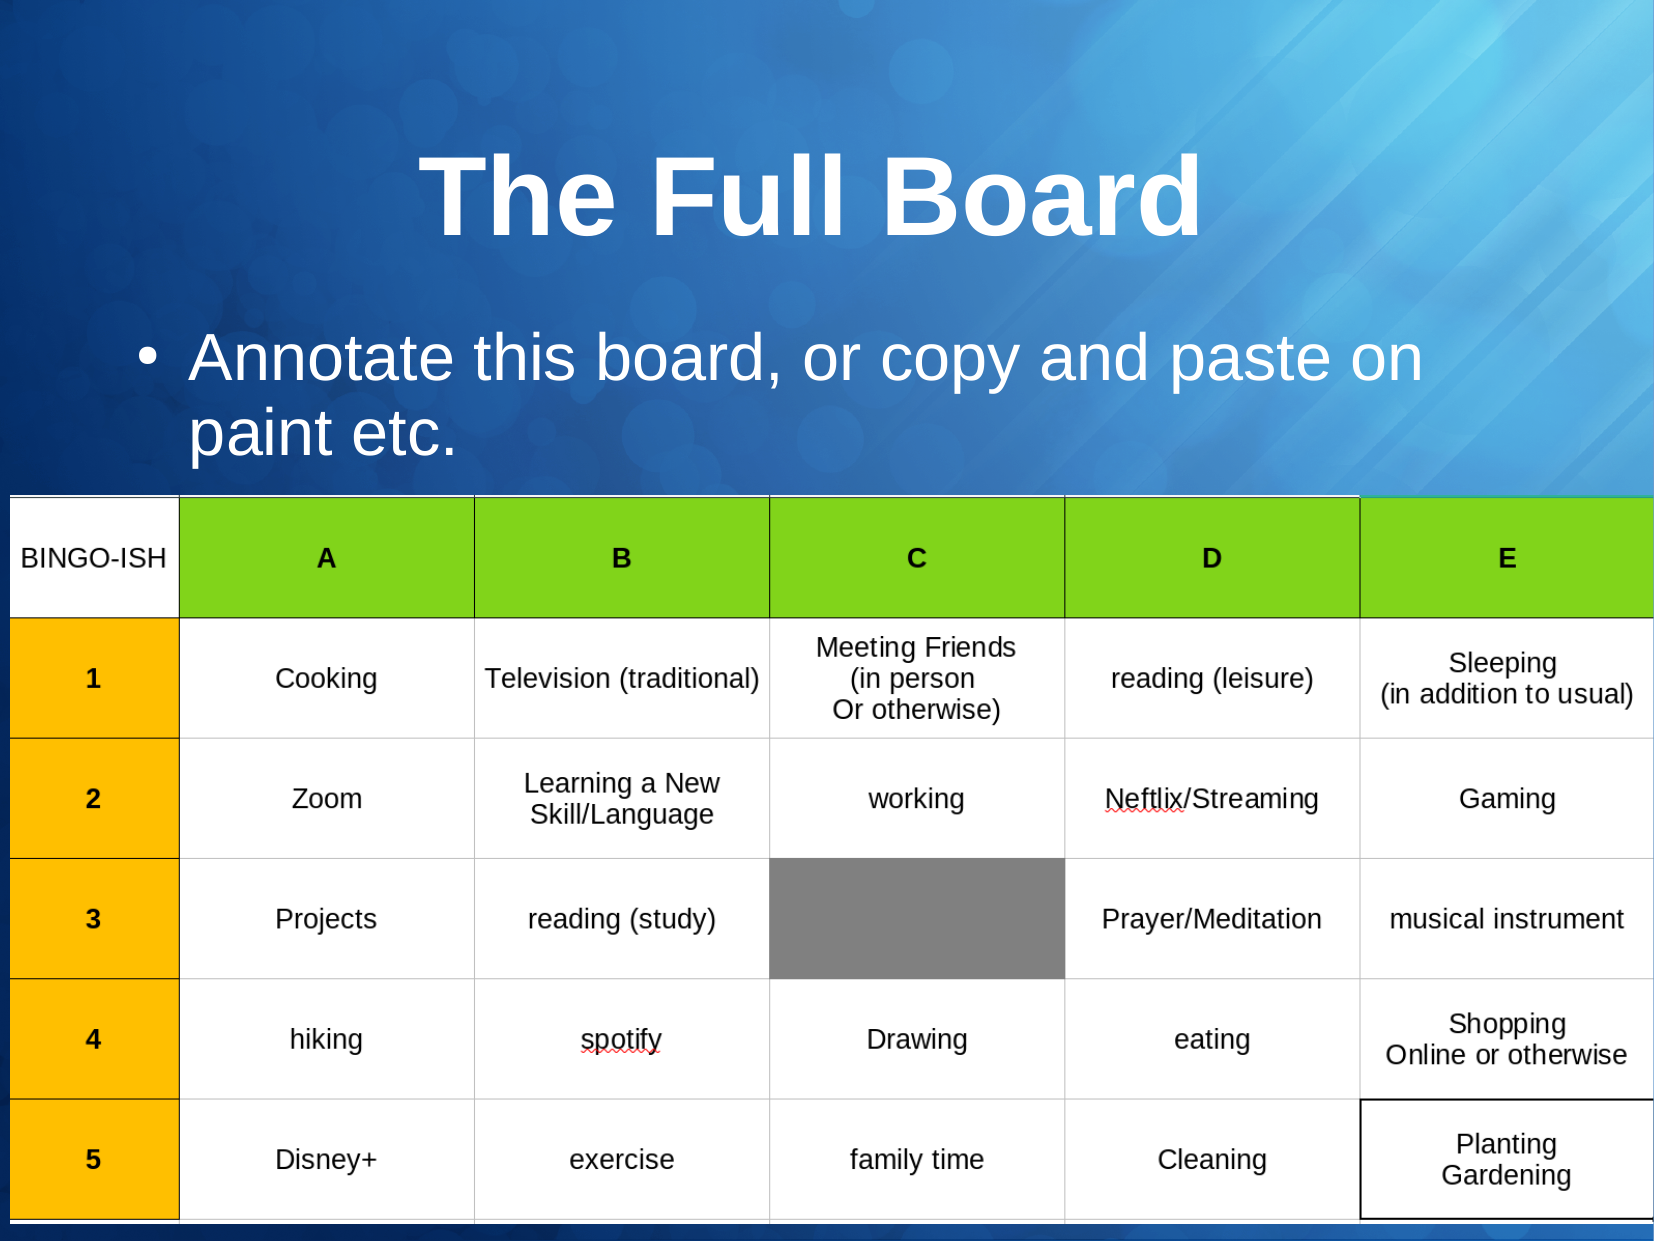

# The Full Board
Annotate this board, or copy and paste on paint etc.